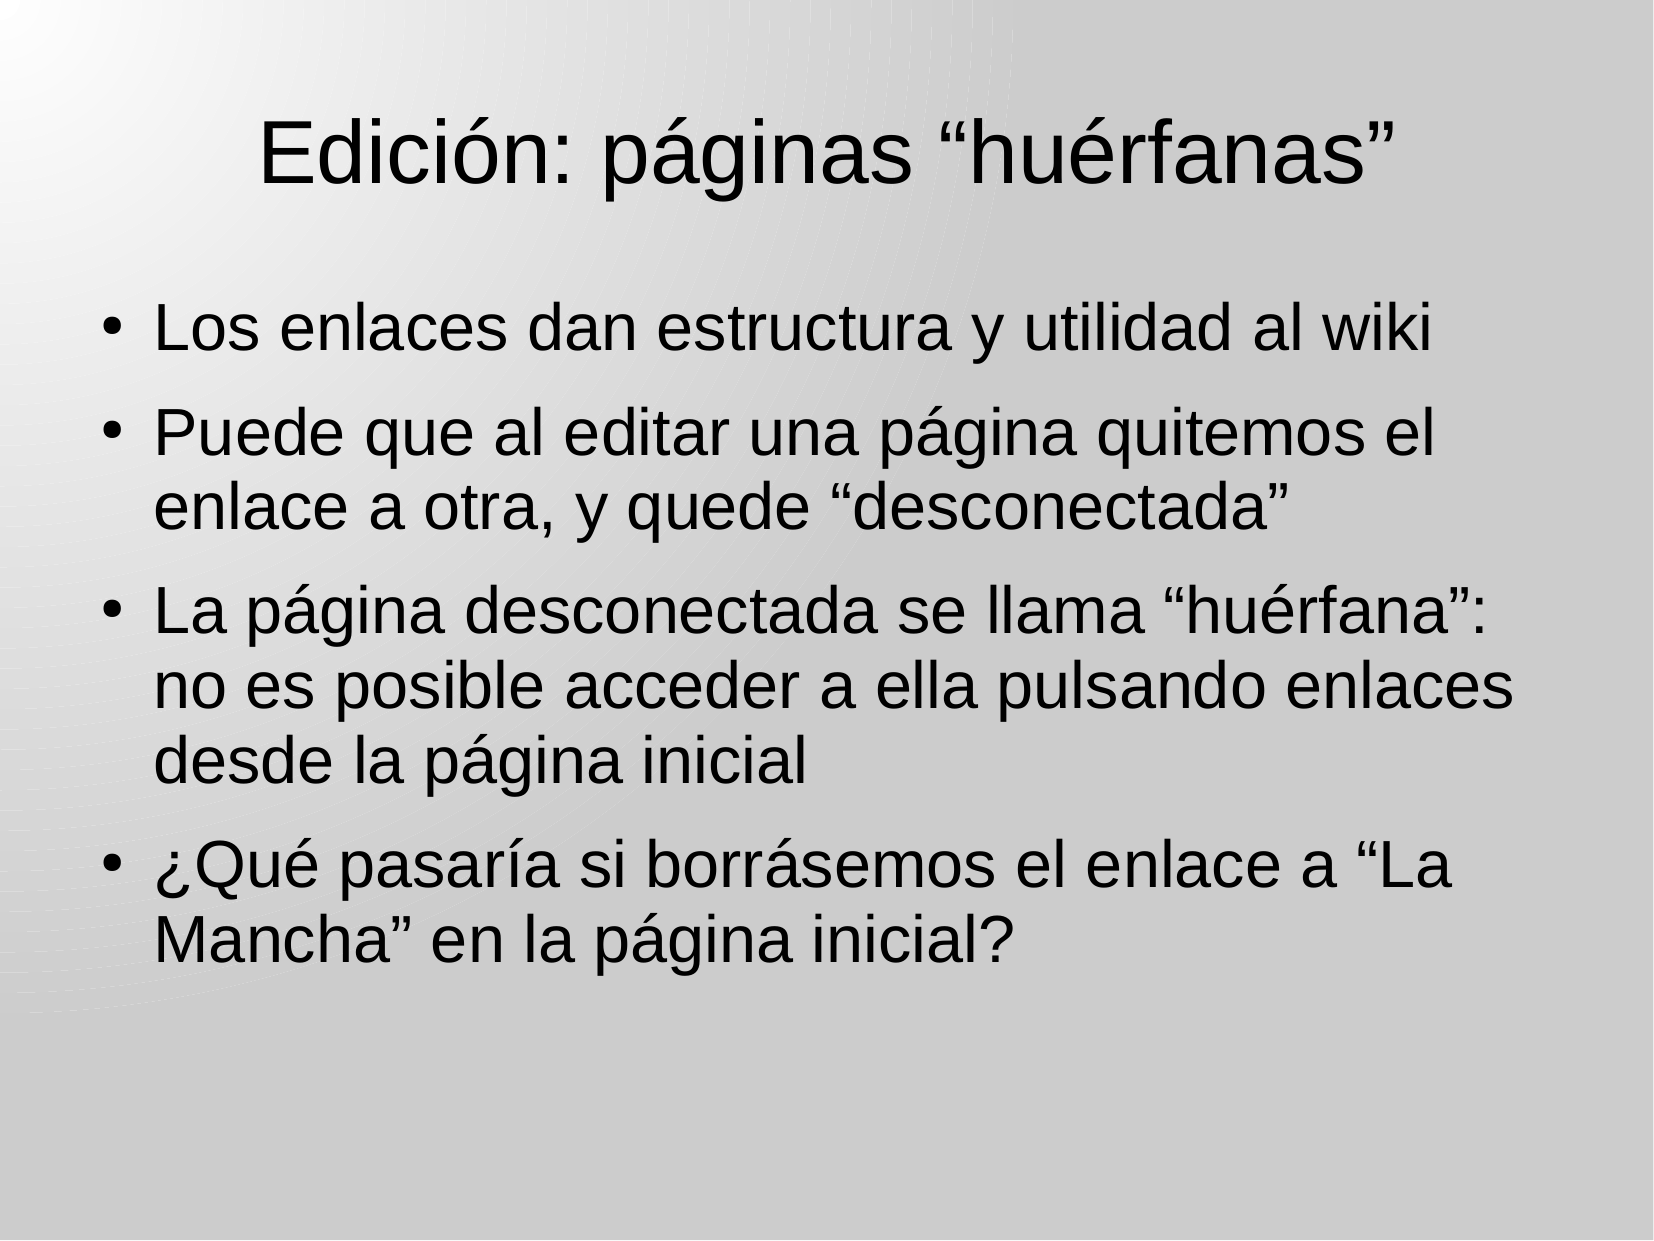

# Edición: páginas “huérfanas”
Los enlaces dan estructura y utilidad al wiki
Puede que al editar una página quitemos el enlace a otra, y quede “desconectada”
La página desconectada se llama “huérfana”: no es posible acceder a ella pulsando enlaces desde la página inicial
¿Qué pasaría si borrásemos el enlace a “La Mancha” en la página inicial?